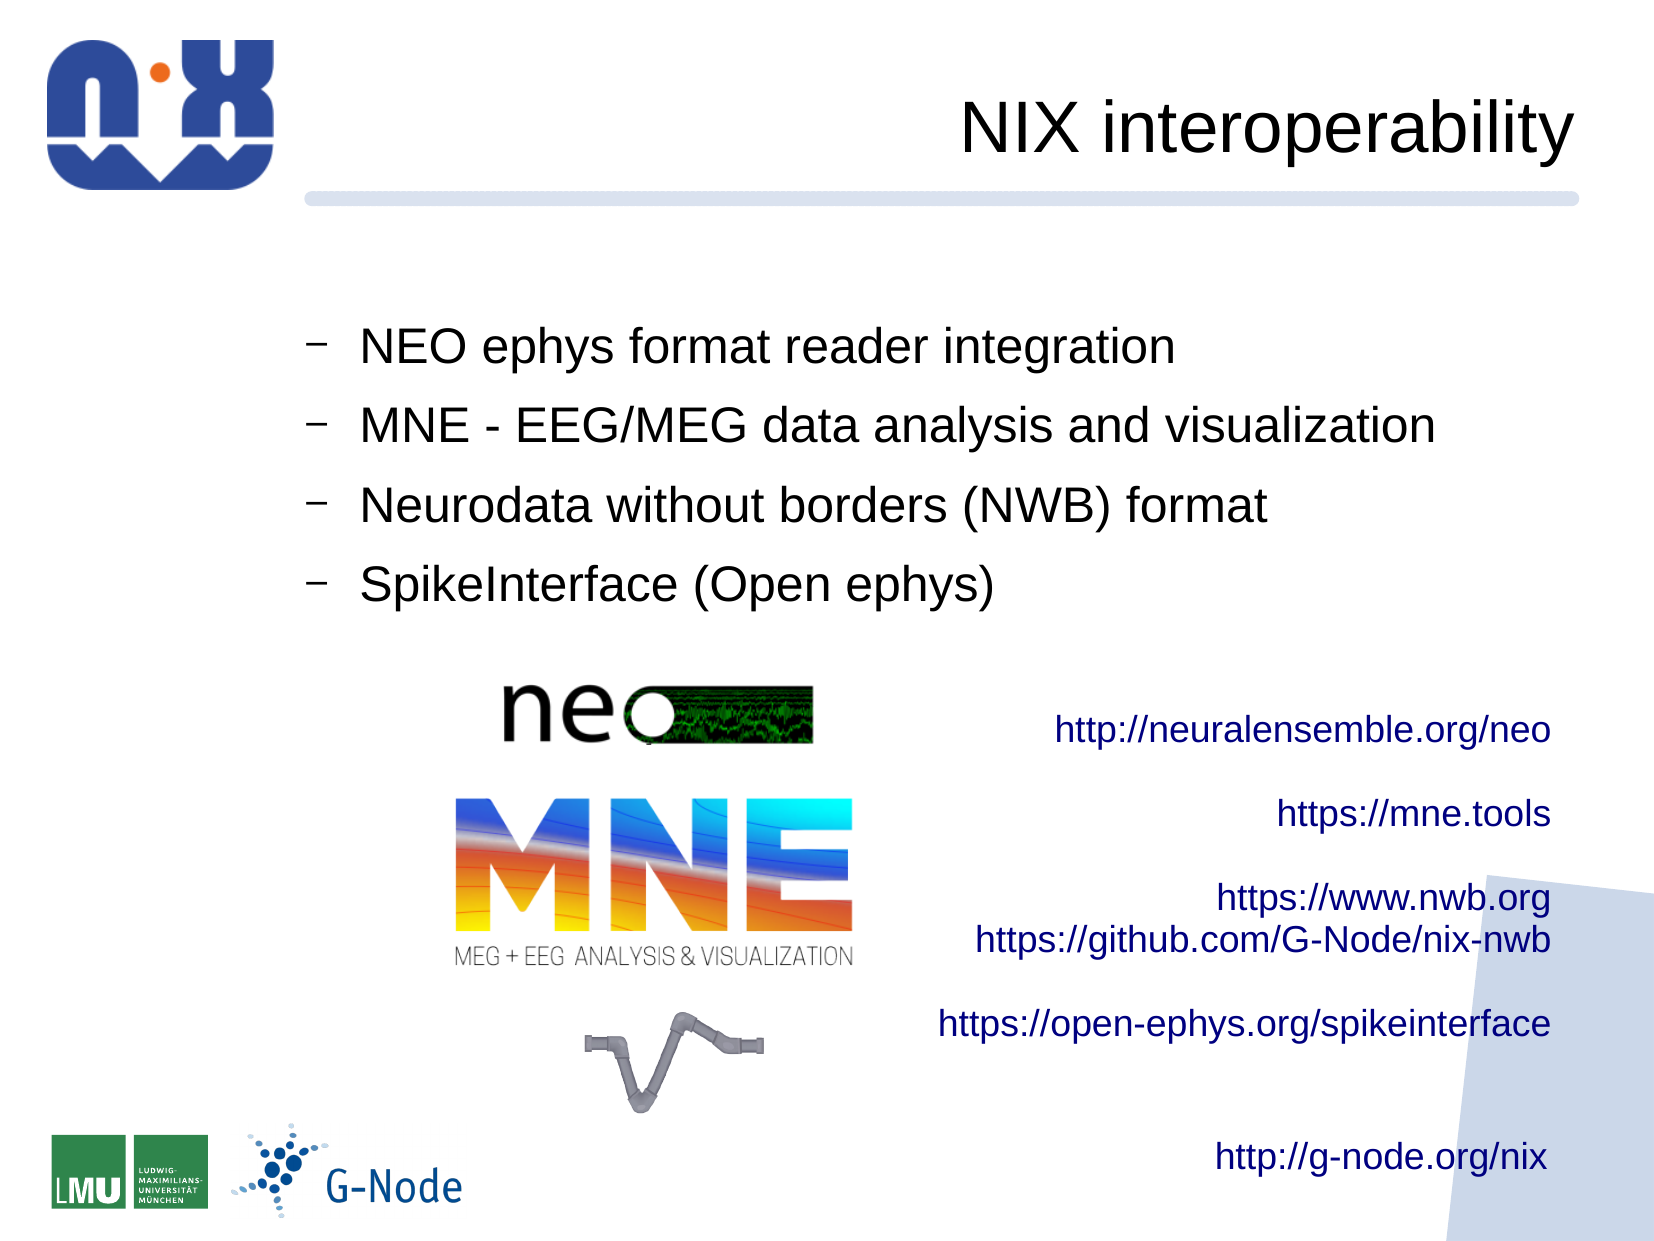

NIX interoperability
# NEO ephys format reader integration
MNE - EEG/MEG data analysis and visualization
Neurodata without borders (NWB) format
SpikeInterface (Open ephys)
http://neuralensemble.org/neo
https://mne.tools
https://www.nwb.org
https://github.com/G-Node/nix-nwb
https://open-ephys.org/spikeinterface
http://g-node.org/nix